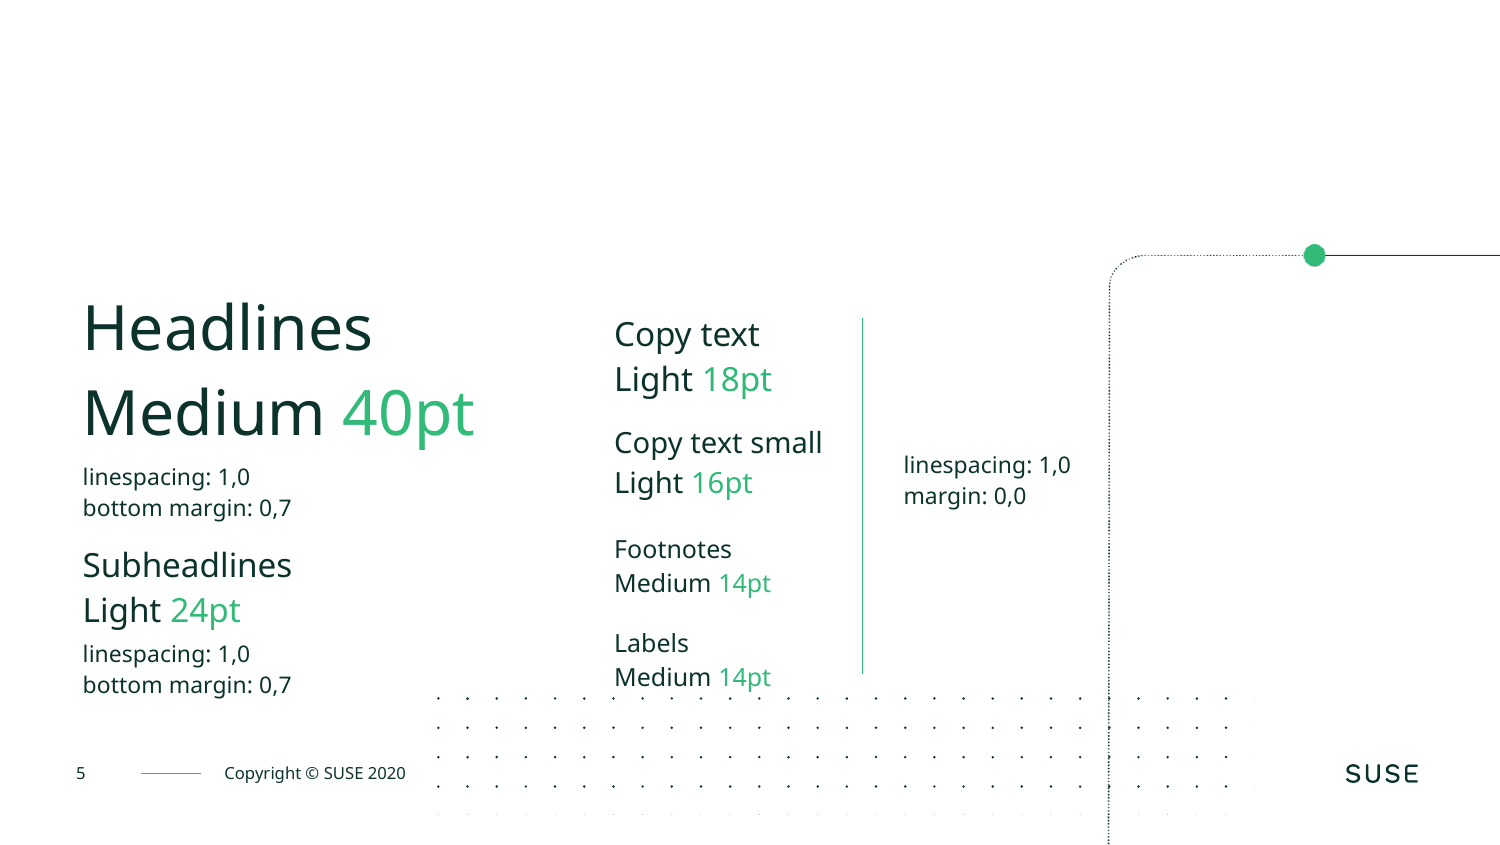

# Headlines Medium 40pt
Copy text
Light 18pt
Copy text small
Light 16pt
linespacing: 1,0
margin: 0,0
linespacing: 1,0
bottom margin: 0,7
Footnotes
Medium 14pt
Subheadlines
Light 24pt
Labels
Medium 14pt
linespacing: 1,0
bottom margin: 0,7